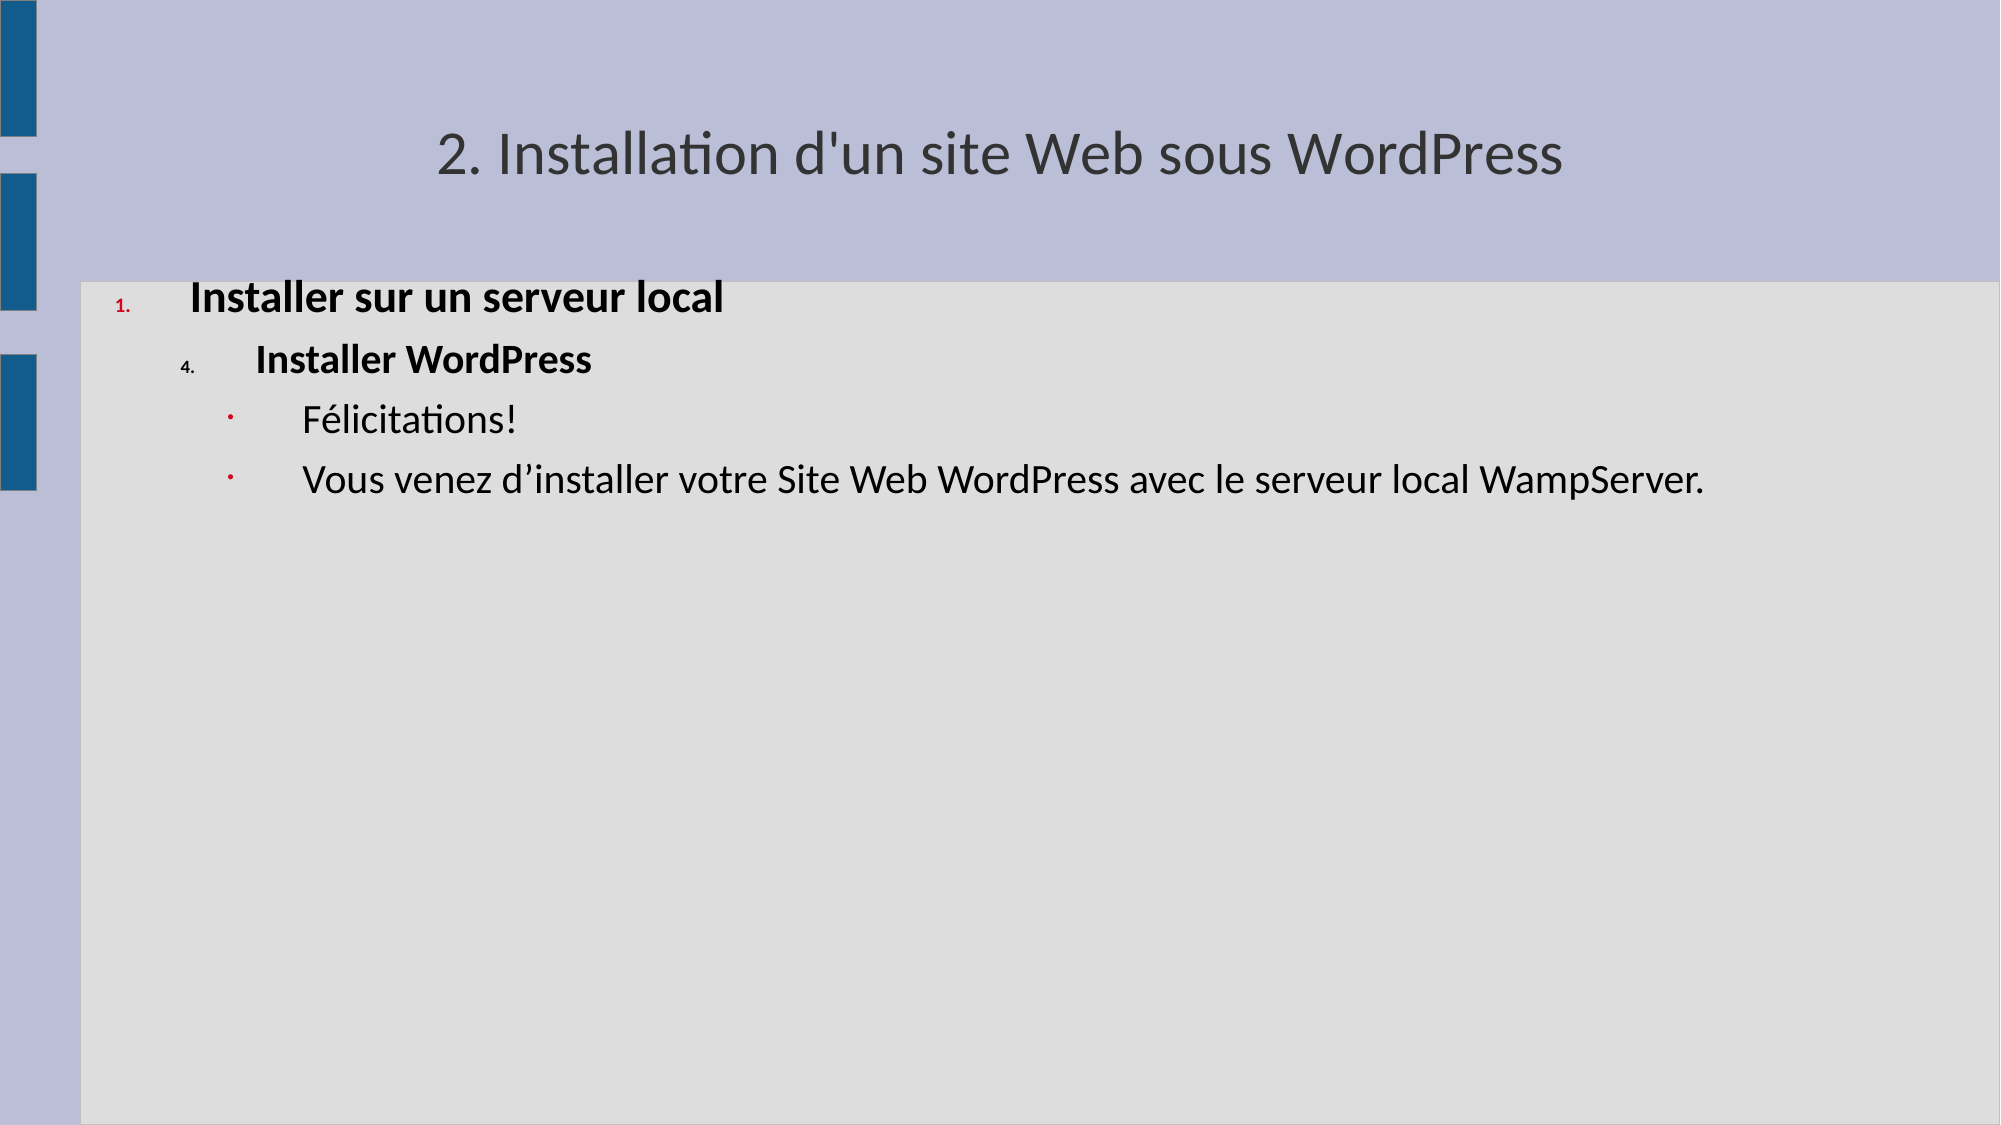

# 2. Installation d'un site Web sous WordPress
Installer sur un serveur local
Installer WordPress
Félicitations!
Vous venez d’installer votre Site Web WordPress avec le serveur local WampServer.